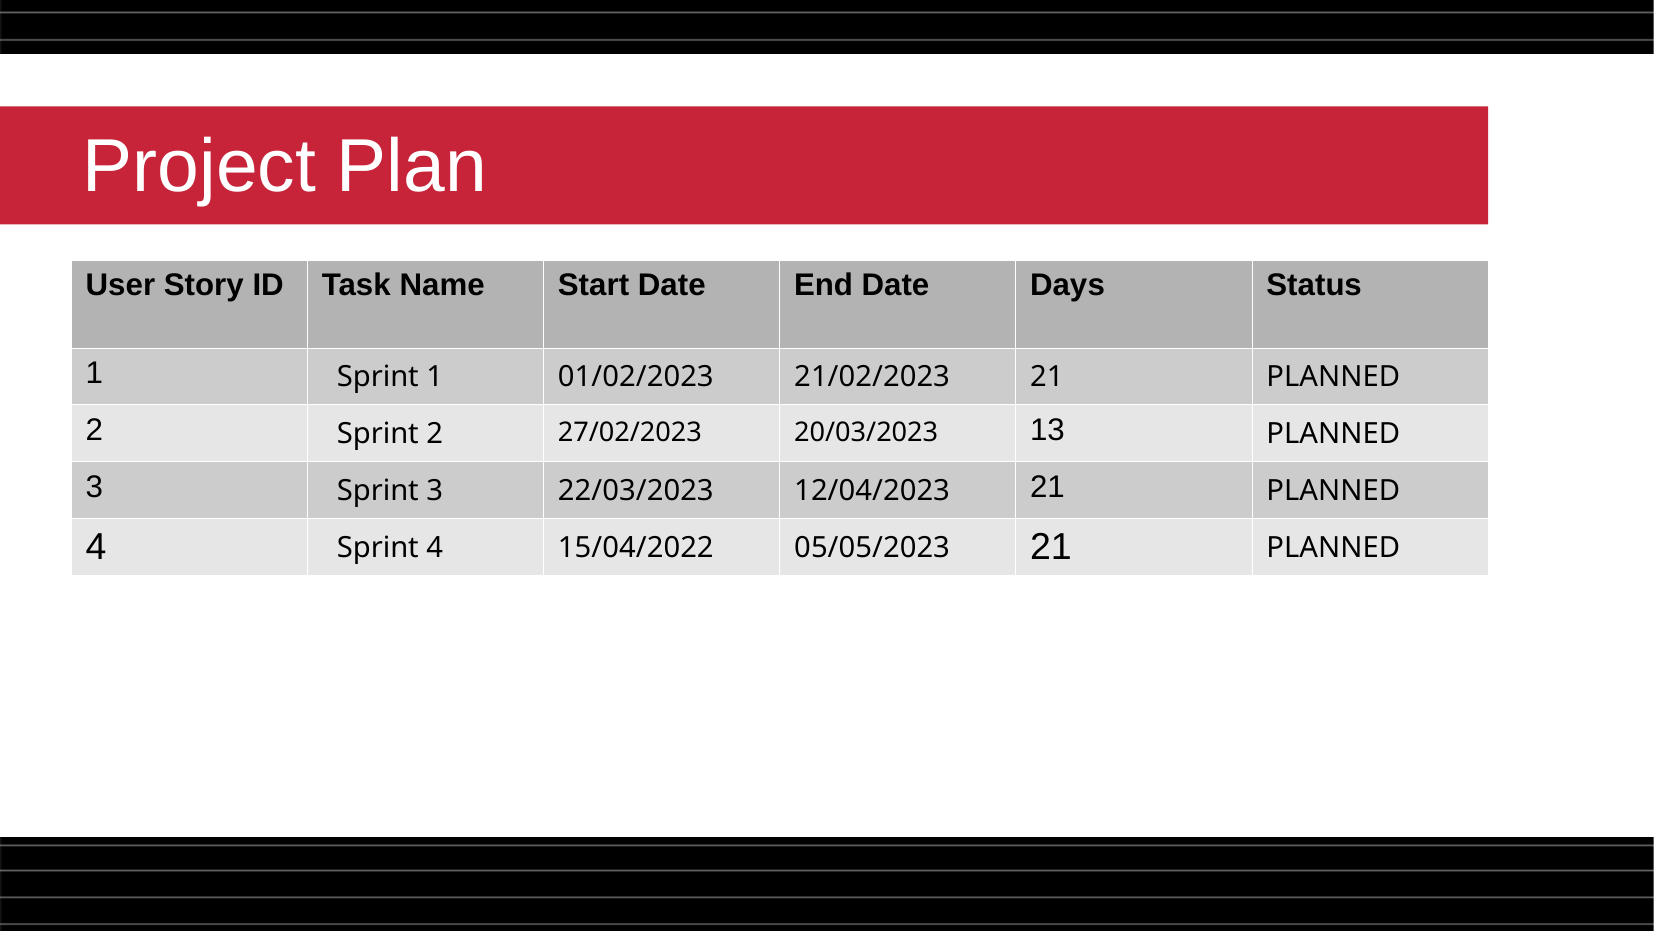

# Project Plan
| User Story ID | Task Name | Start Date | End Date | Days | Status |
| --- | --- | --- | --- | --- | --- |
| 1 | Sprint 1 | 01/02/2023 | 21/02/2023 | 21 | PLANNED |
| 2 | Sprint 2 | 27/02/2023 | 20/03/2023 | 13 | PLANNED |
| 3 | Sprint 3 | 22/03/2023 | 12/04/2023 | 21 | PLANNED |
| 4 | Sprint 4 | 15/04/2022 | 05/05/2023 | 21 | PLANNED |